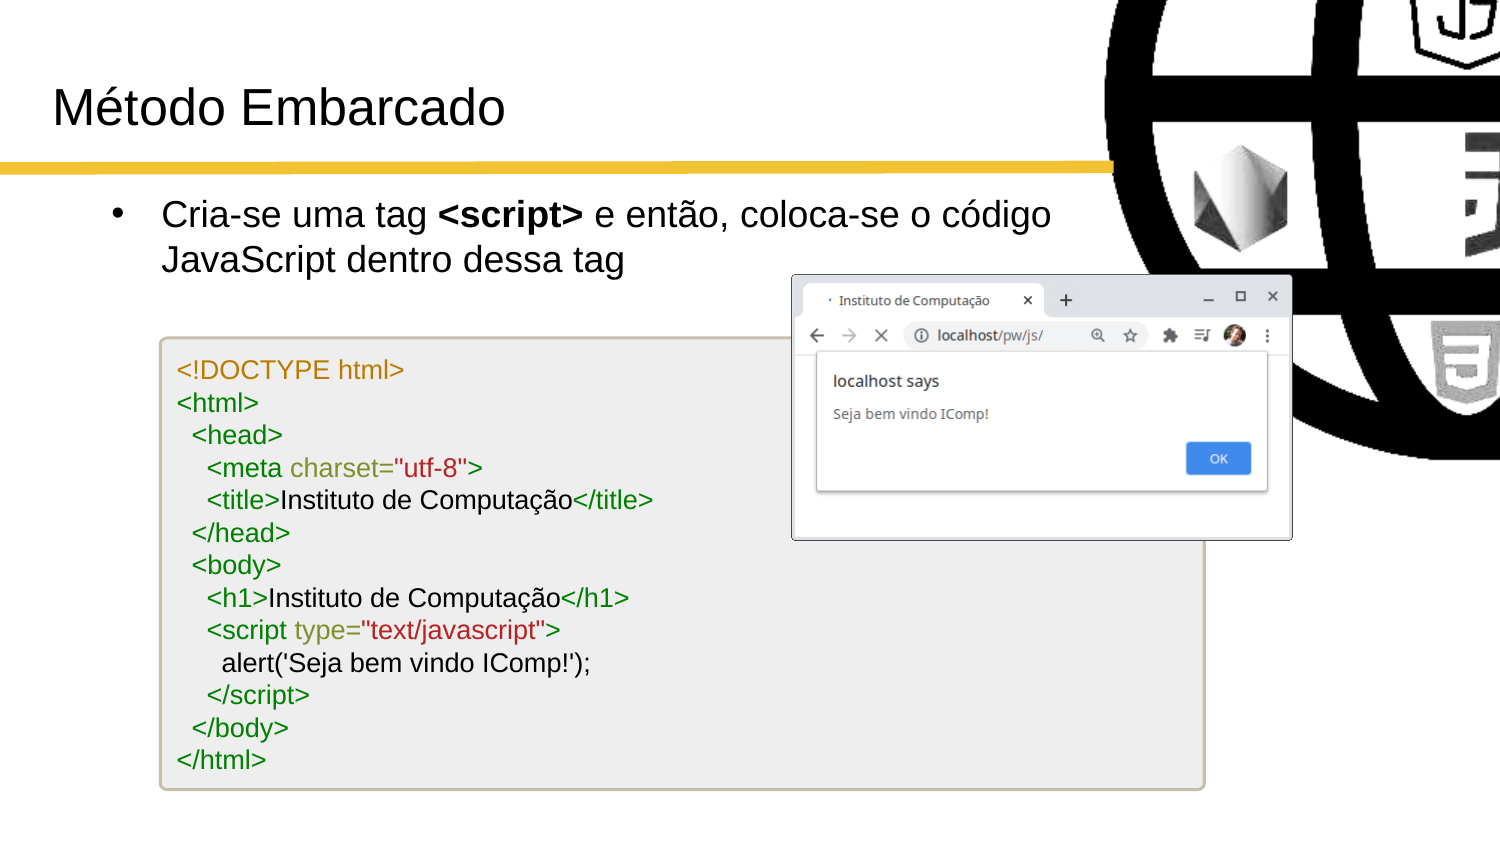

Método Embarcado
Cria-se uma tag <script> e então, coloca-se o código JavaScript dentro dessa tag
<!DOCTYPE html>
<html>
 <head>
 <meta charset="utf-8">
 <title>Instituto de Computação</title>
 </head>
 <body>
 <h1>Instituto de Computação</h1>
 <script type="text/javascript">
 alert('Seja bem vindo IComp!');
 </script>
 </body>
</html>